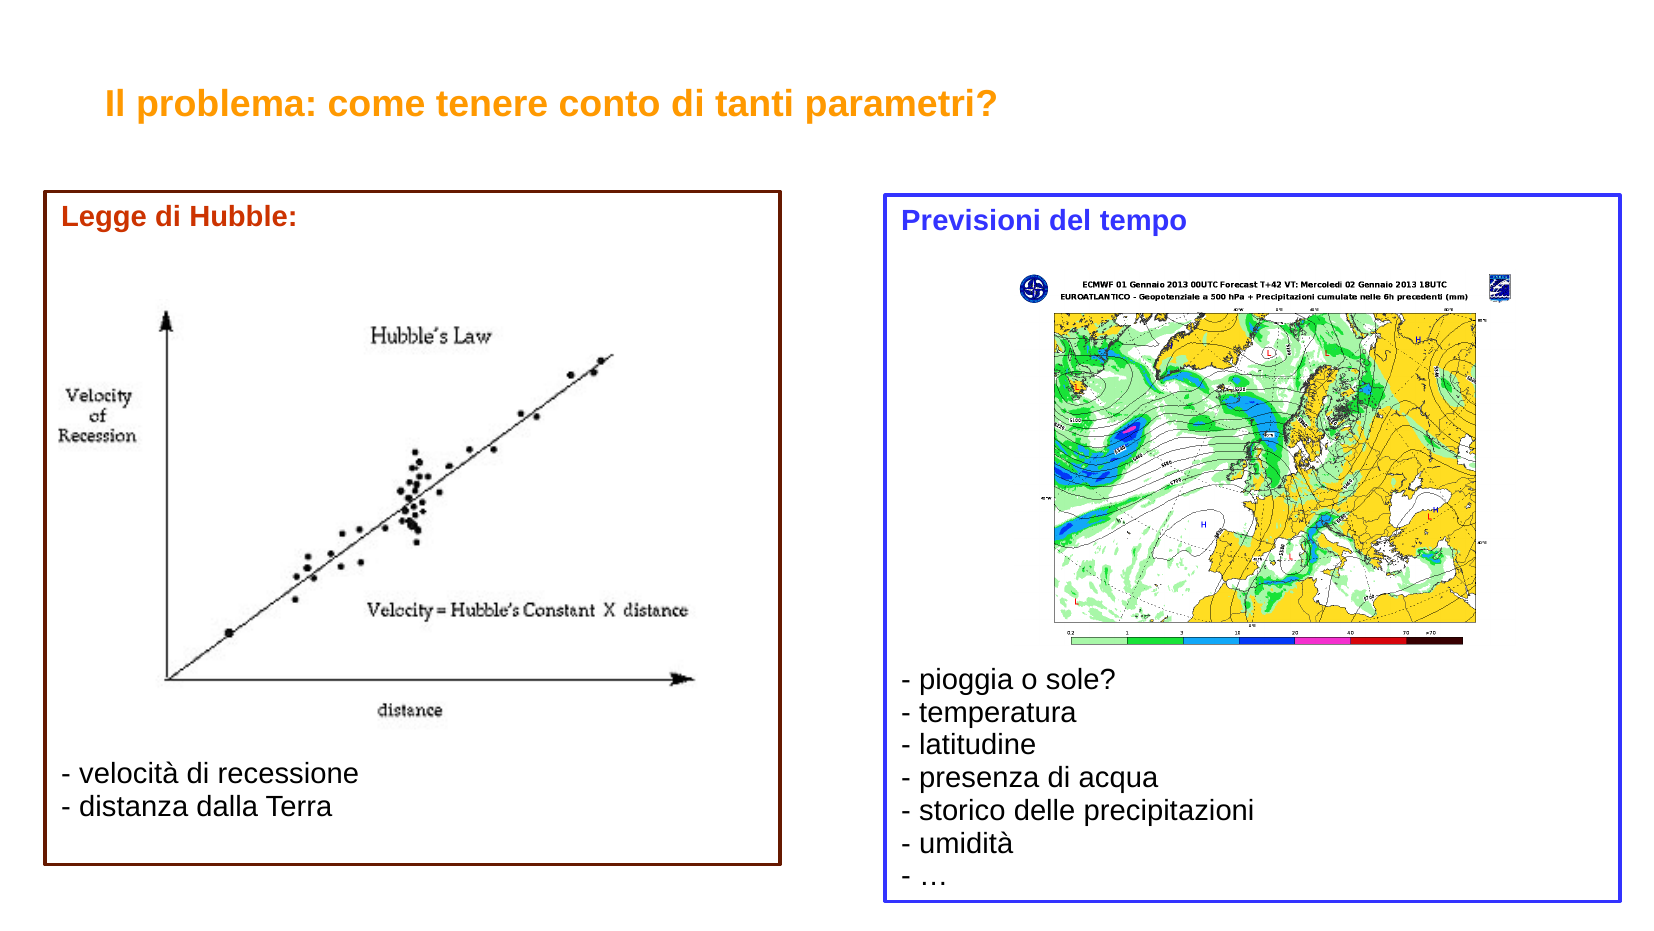

Il problema: come tenere conto di tanti parametri?
Legge di Hubble:
- velocità di recessione
- distanza dalla Terra
Previsioni del tempo
- pioggia o sole?
- temperatura
- latitudine
- presenza di acqua
- storico delle precipitazioni
- umidità
- …